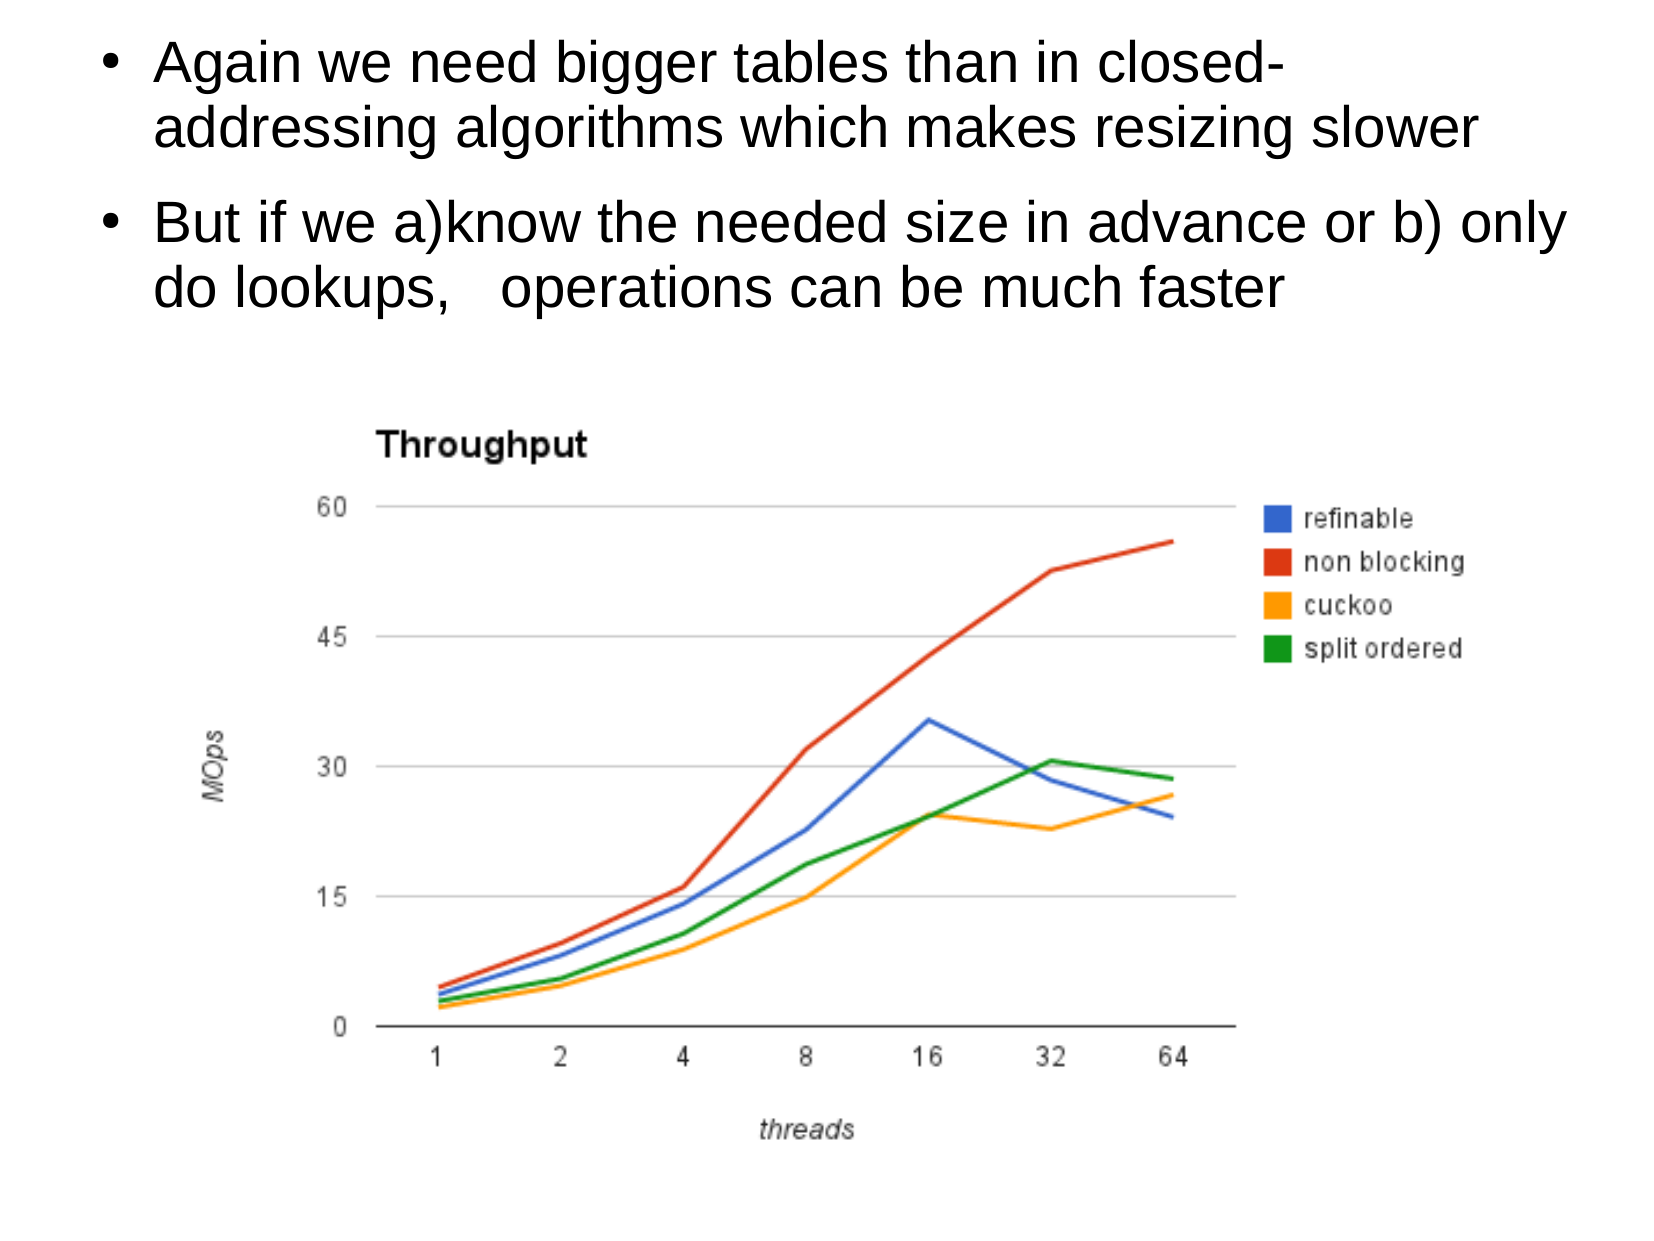

# Again we need bigger tables than in closed-addressing algorithms which makes resizing slower
But if we a)know the needed size in advance or b) only do lookups, operations can be much faster